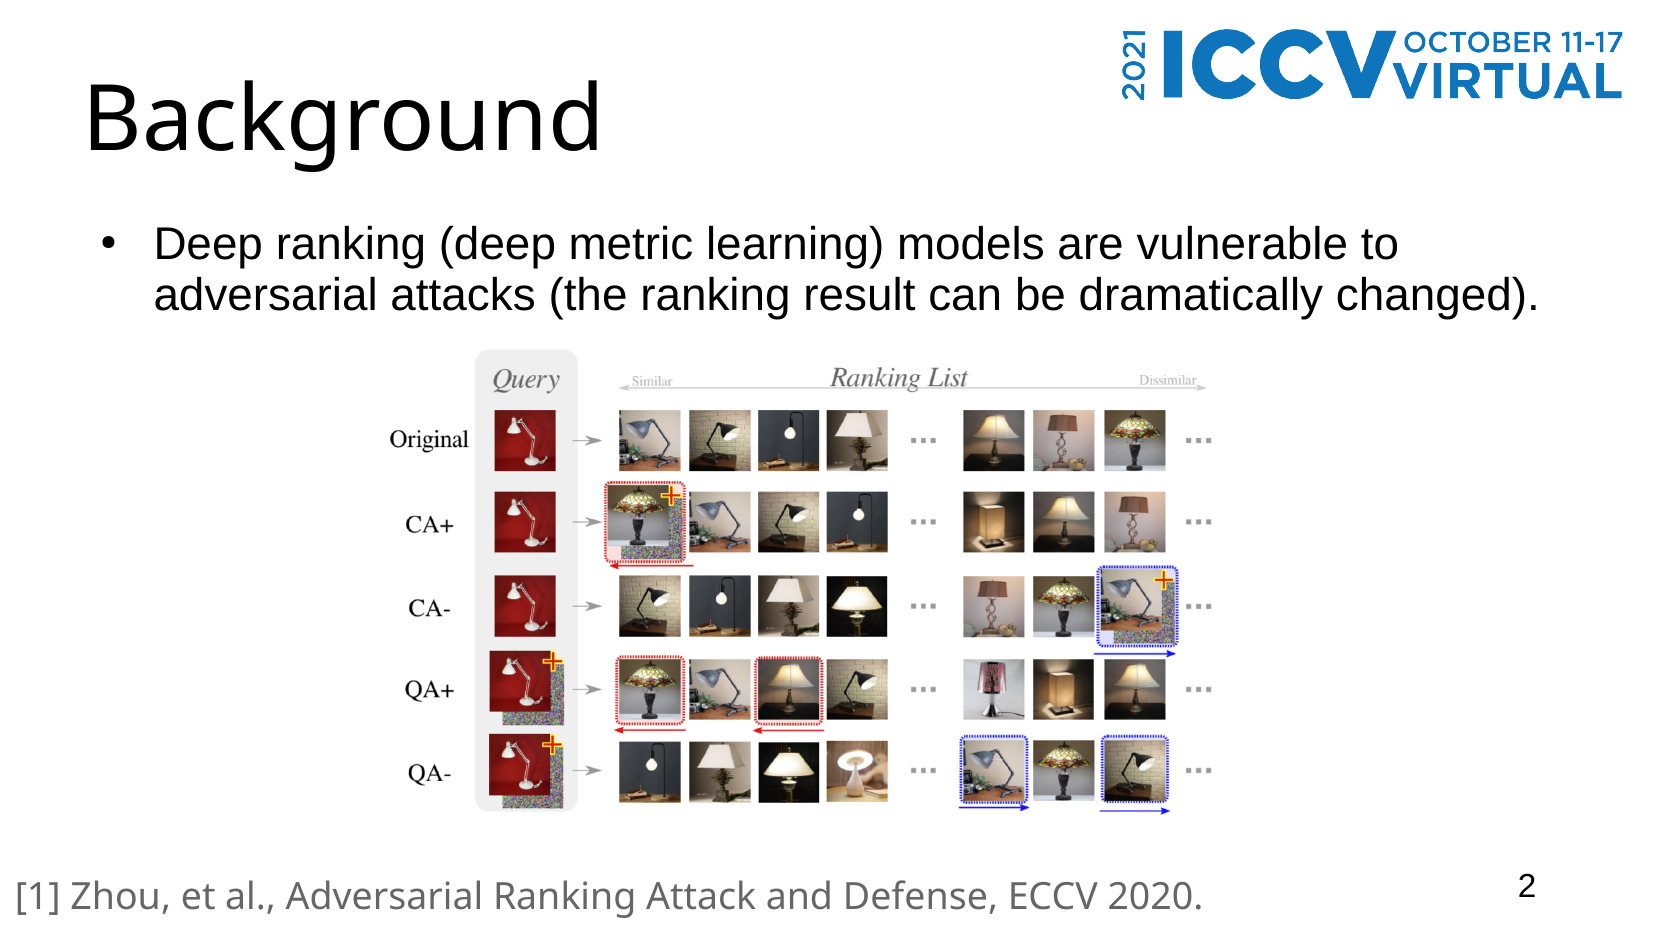

# Background
Deep ranking (deep metric learning) models are vulnerable to adversarial attacks (the ranking result can be dramatically changed).
[1] Zhou, et al., Adversarial Ranking Attack and Defense, ECCV 2020.